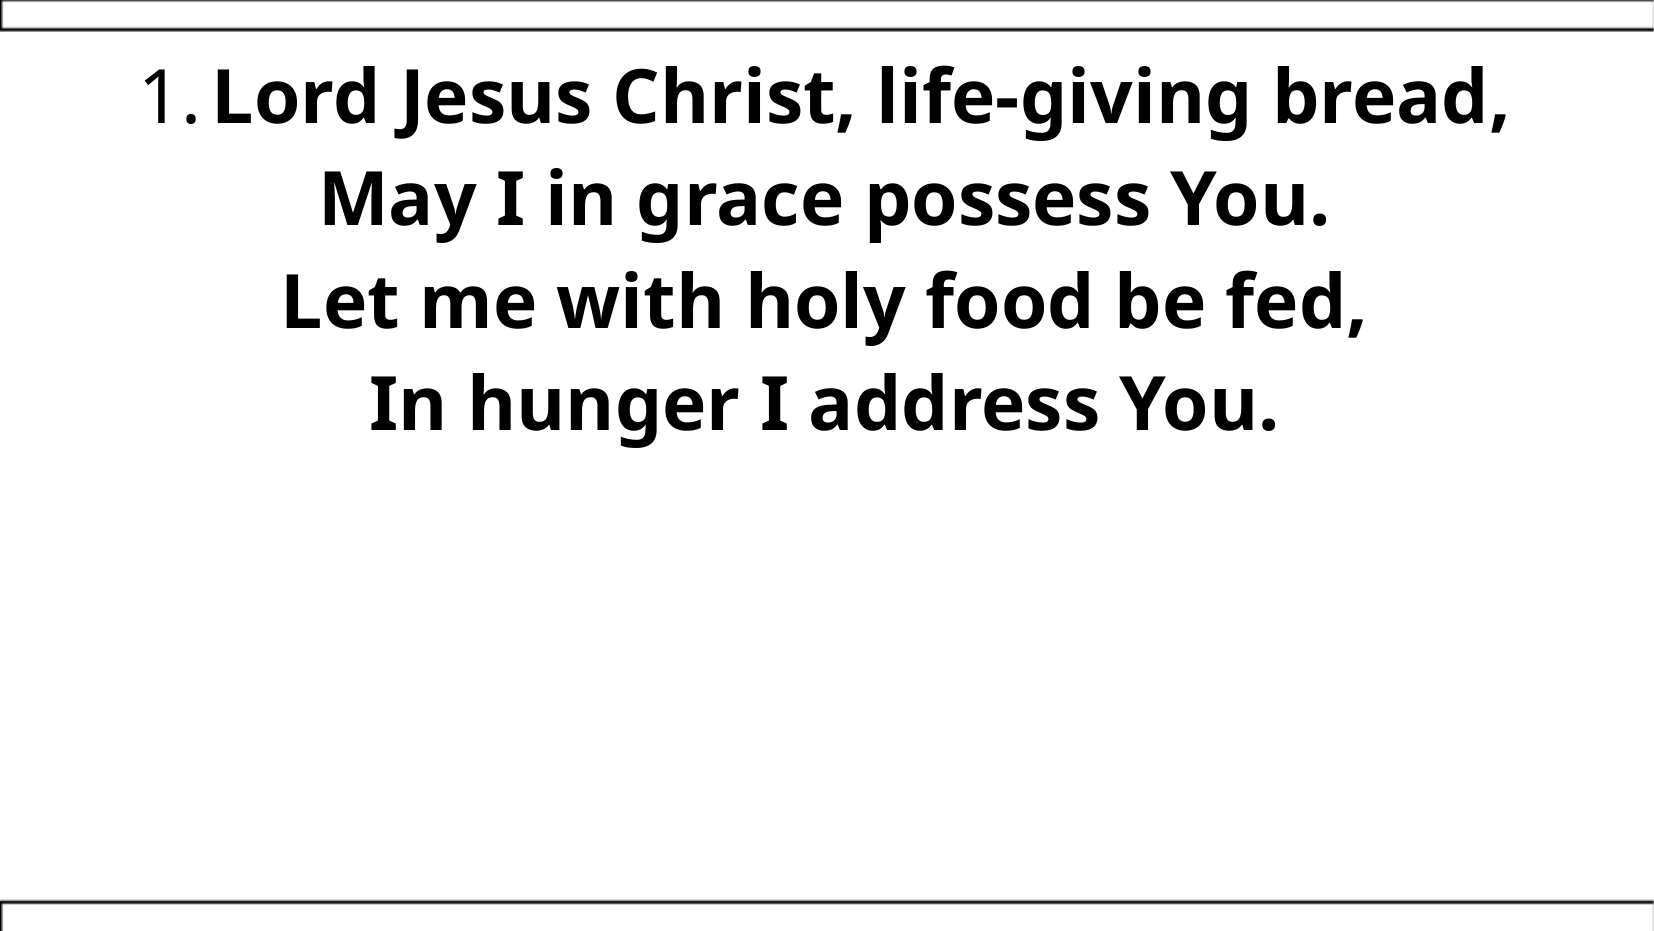

1.	Lord Jesus Christ, life-giving bread,
May I in grace possess You.
Let me with holy food be fed,
In hunger I address You.